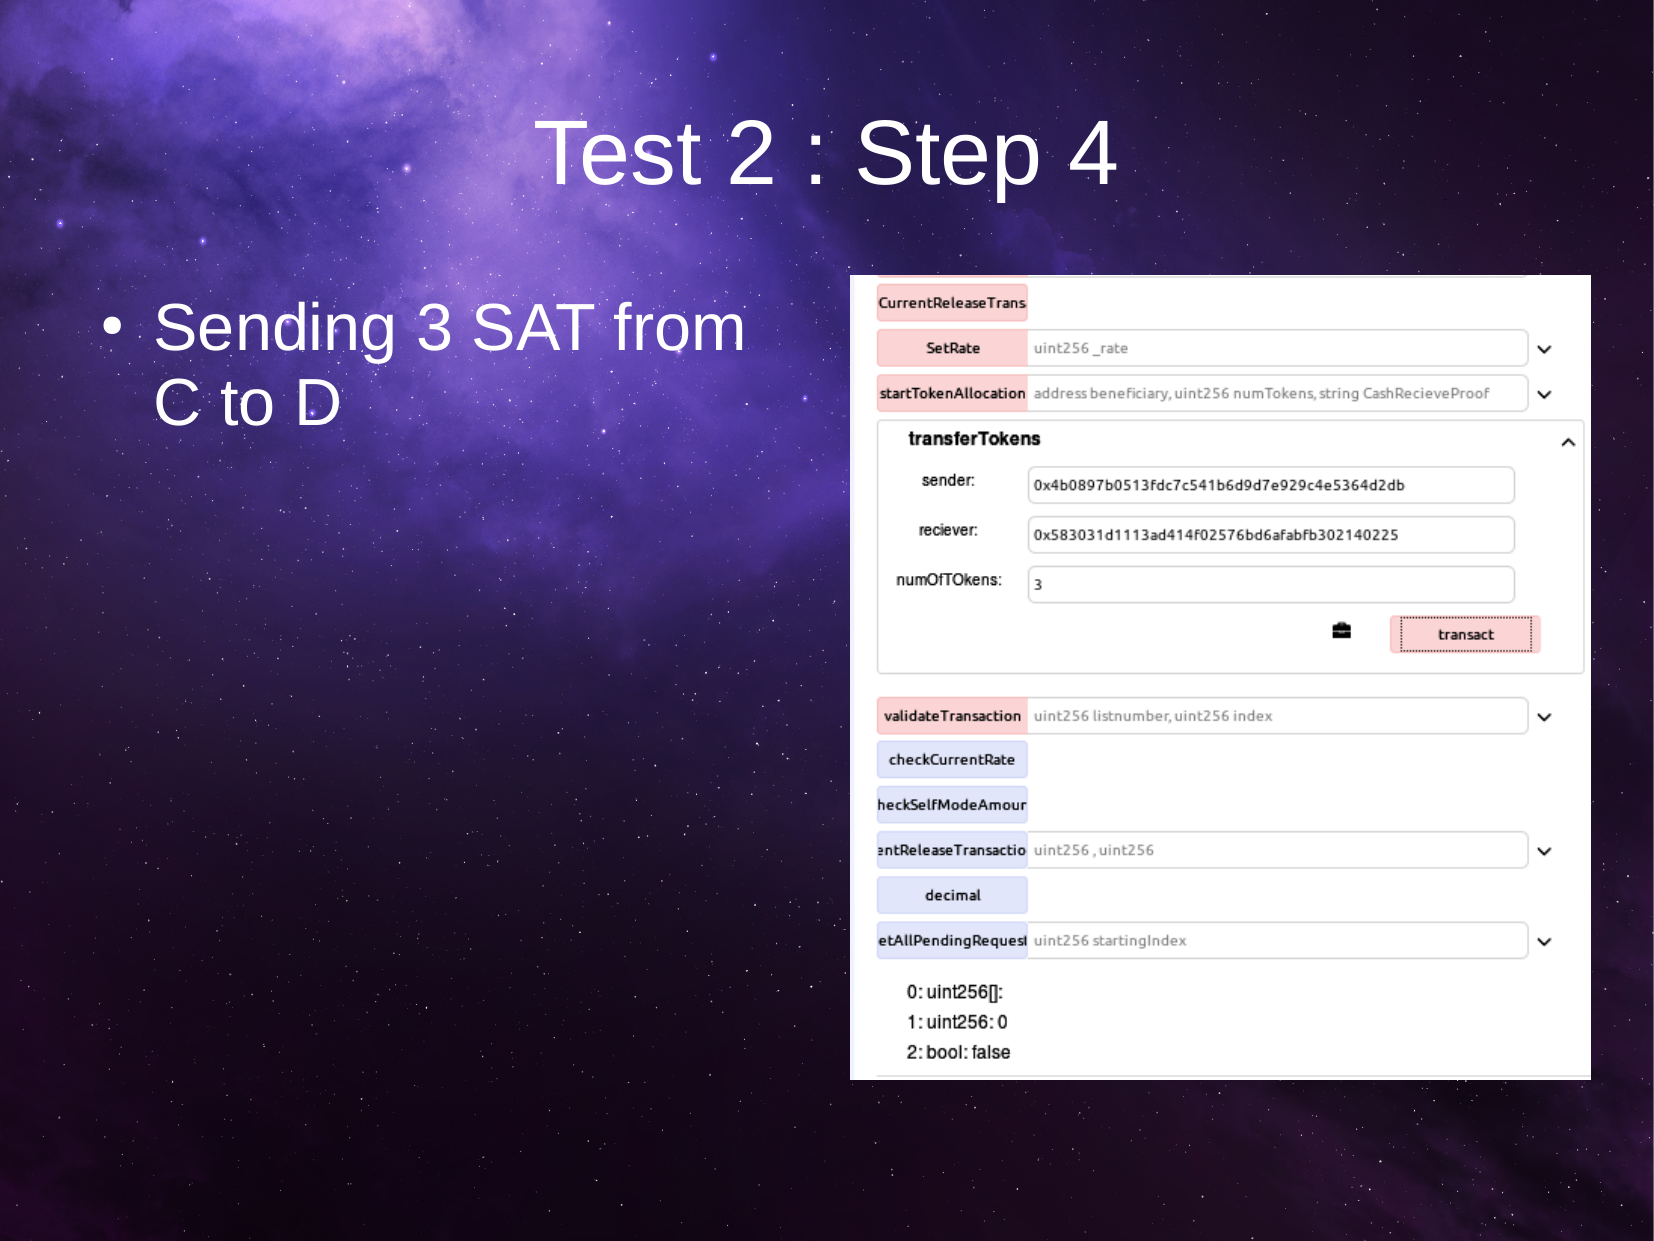

# Test 2 : Step 4
Sending 3 SAT from C to D